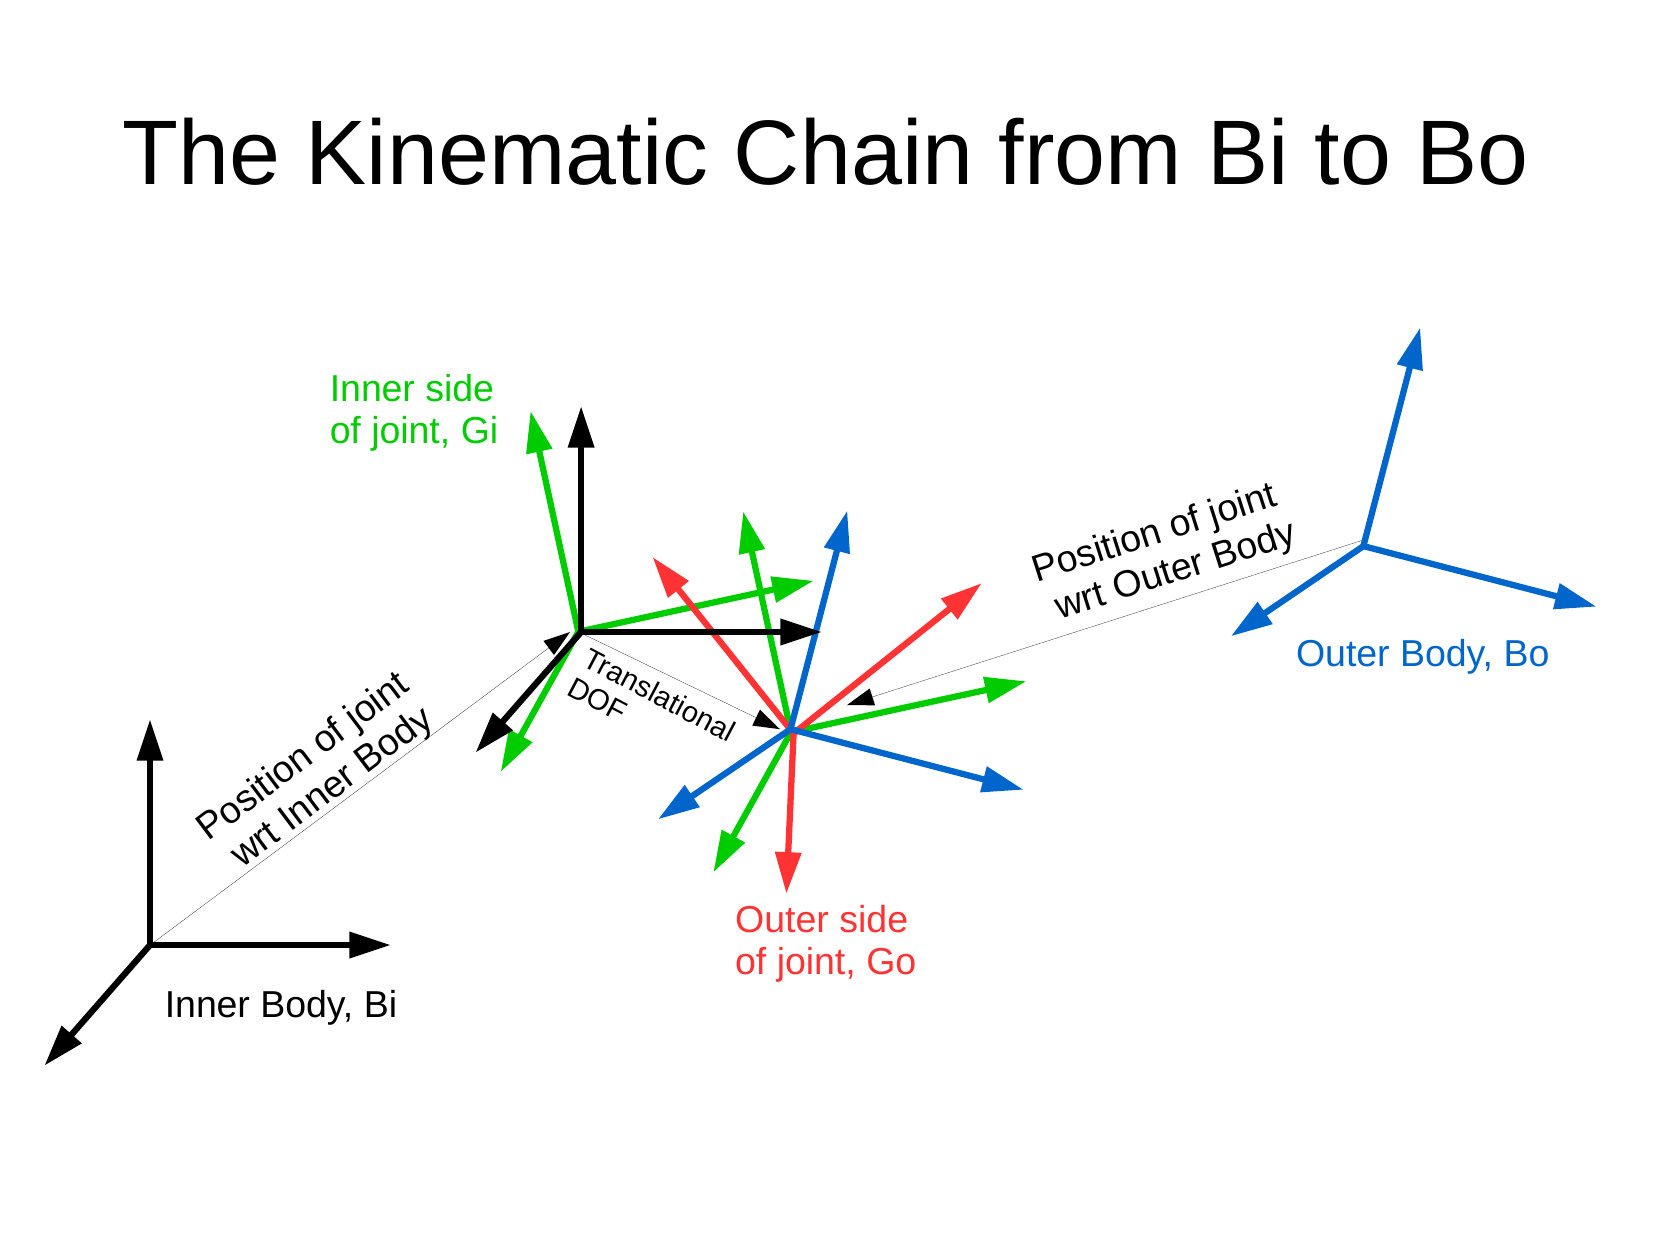

# The Kinematic Chain from Bi to Bo
Inner side
of joint, Gi
Position of joint
 wrt Outer Body
Outer Body, Bo
Translational
DOF
Position of joint
 wrt Inner Body
Outer side
of joint, Go
Inner Body, Bi